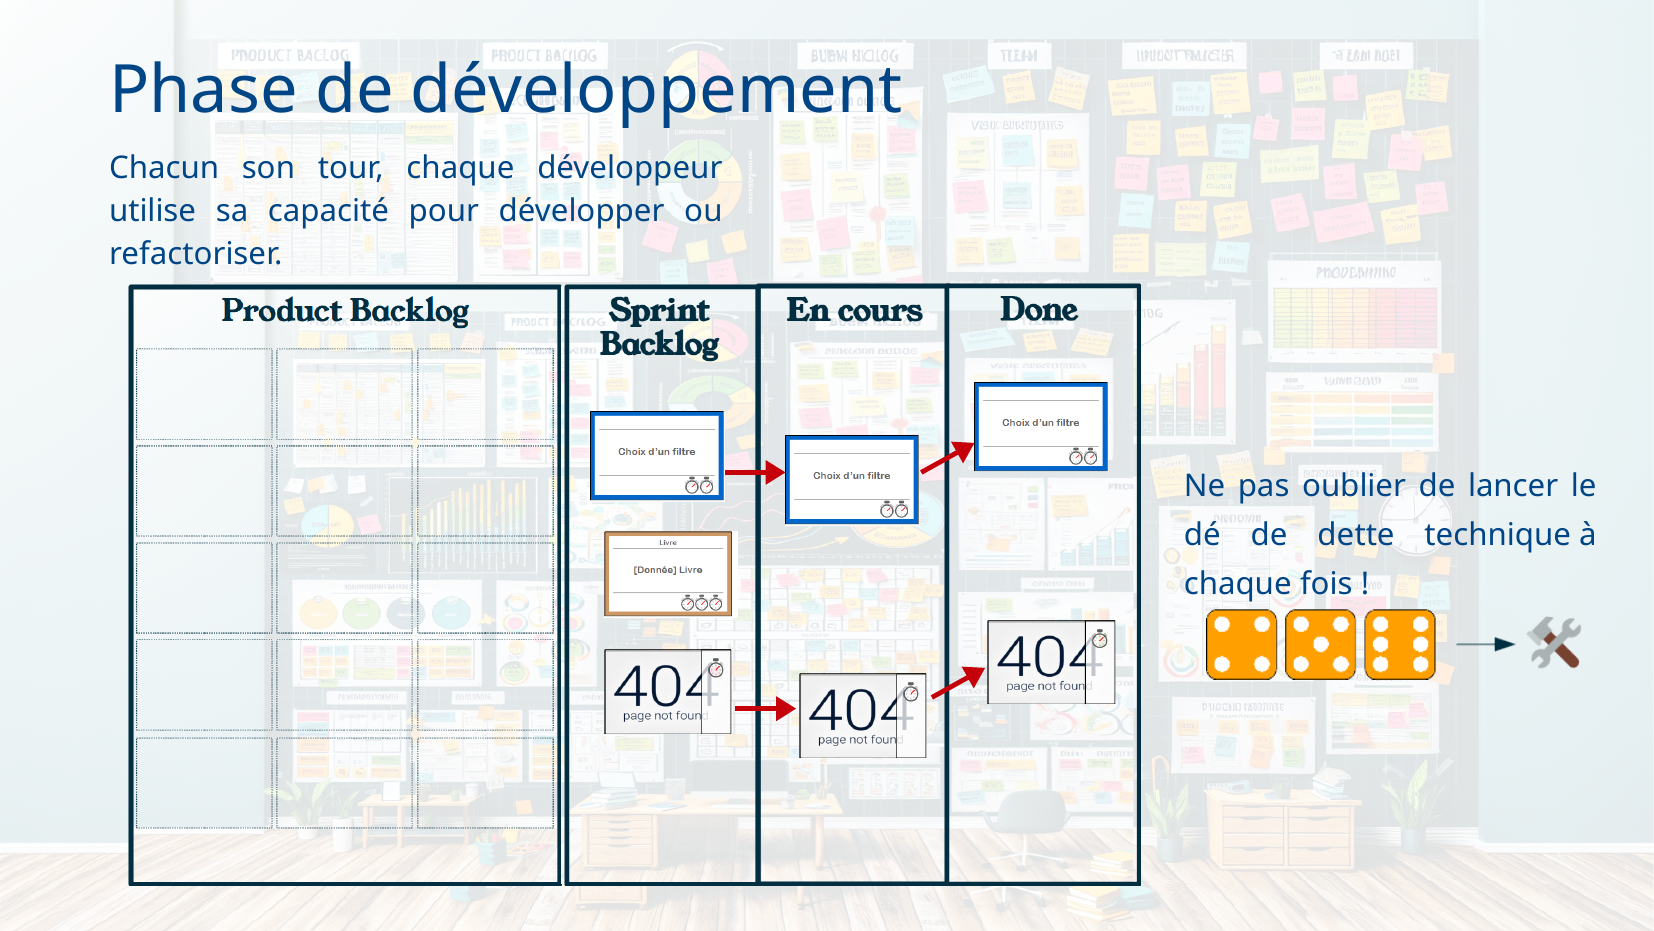

Phase de développement
Chacun son tour, chaque développeur utilise sa capacité pour développer ou refactoriser.
Ne pas oublier de lancer le dé de dette technique à chaque fois !